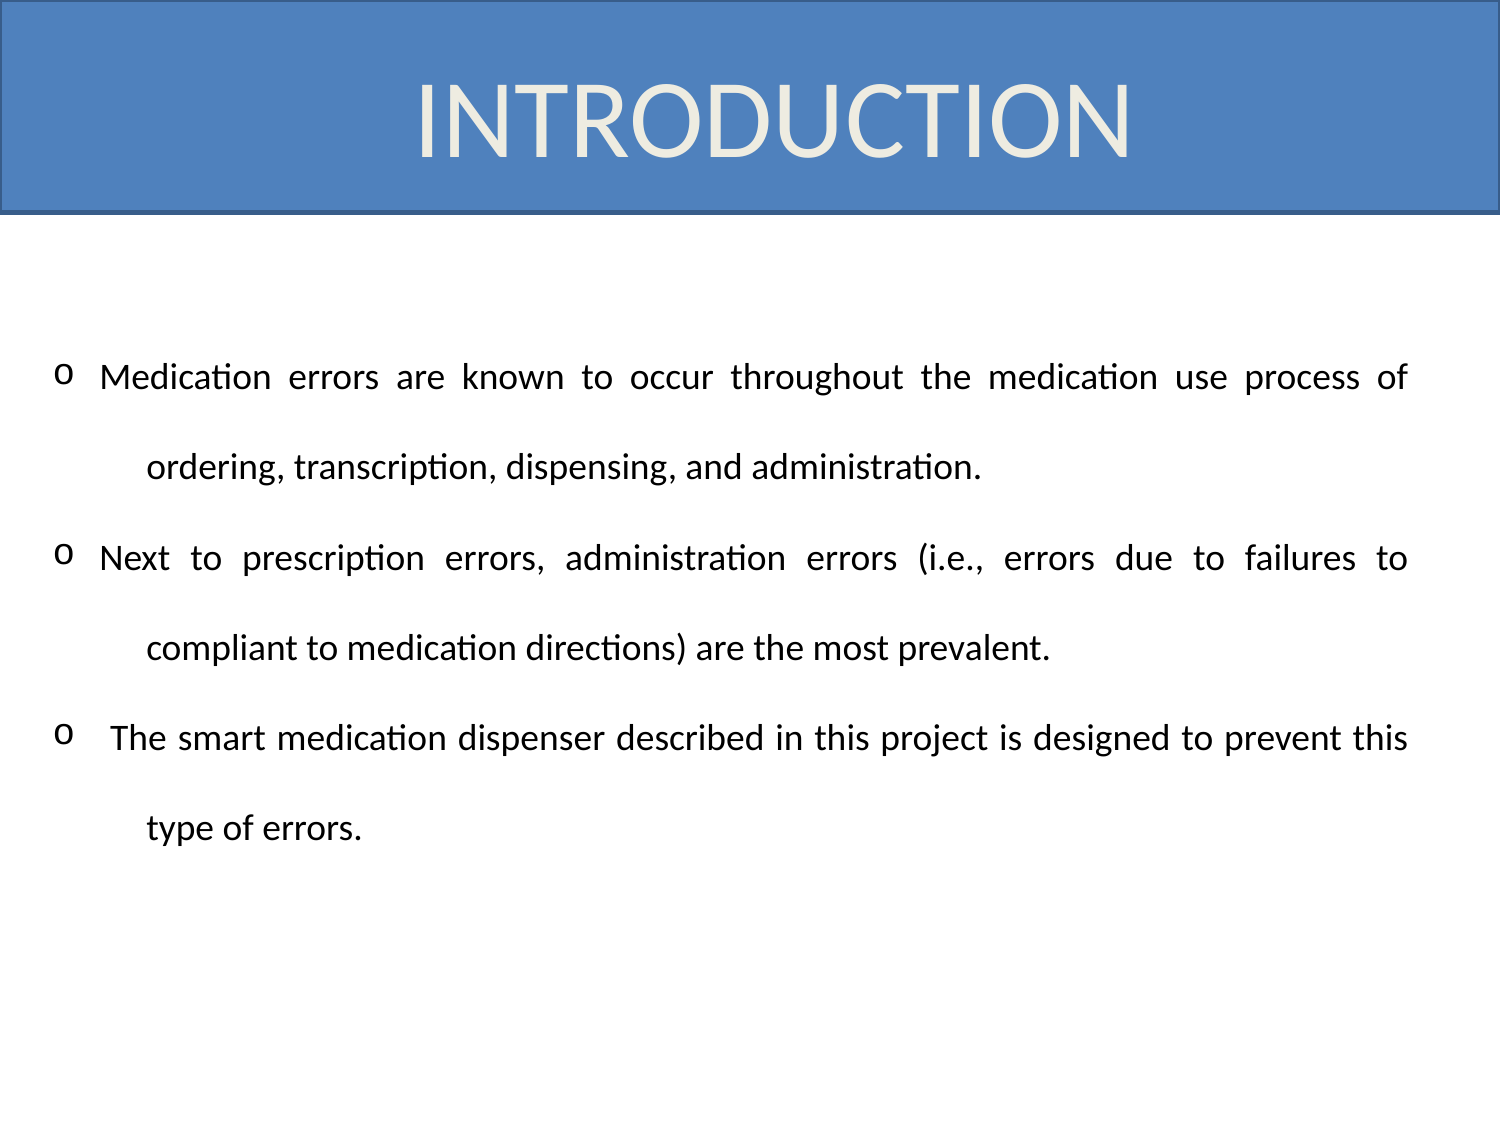

INTRODUCTION
intro1
Medication errors are known to occur throughout the medication use process of ordering, transcription, dispensing, and administration.
Next to prescription errors, administration errors (i.e., errors due to failures to compliant to medication directions) are the most prevalent.
 The smart medication dispenser described in this project is designed to prevent this type of errors.